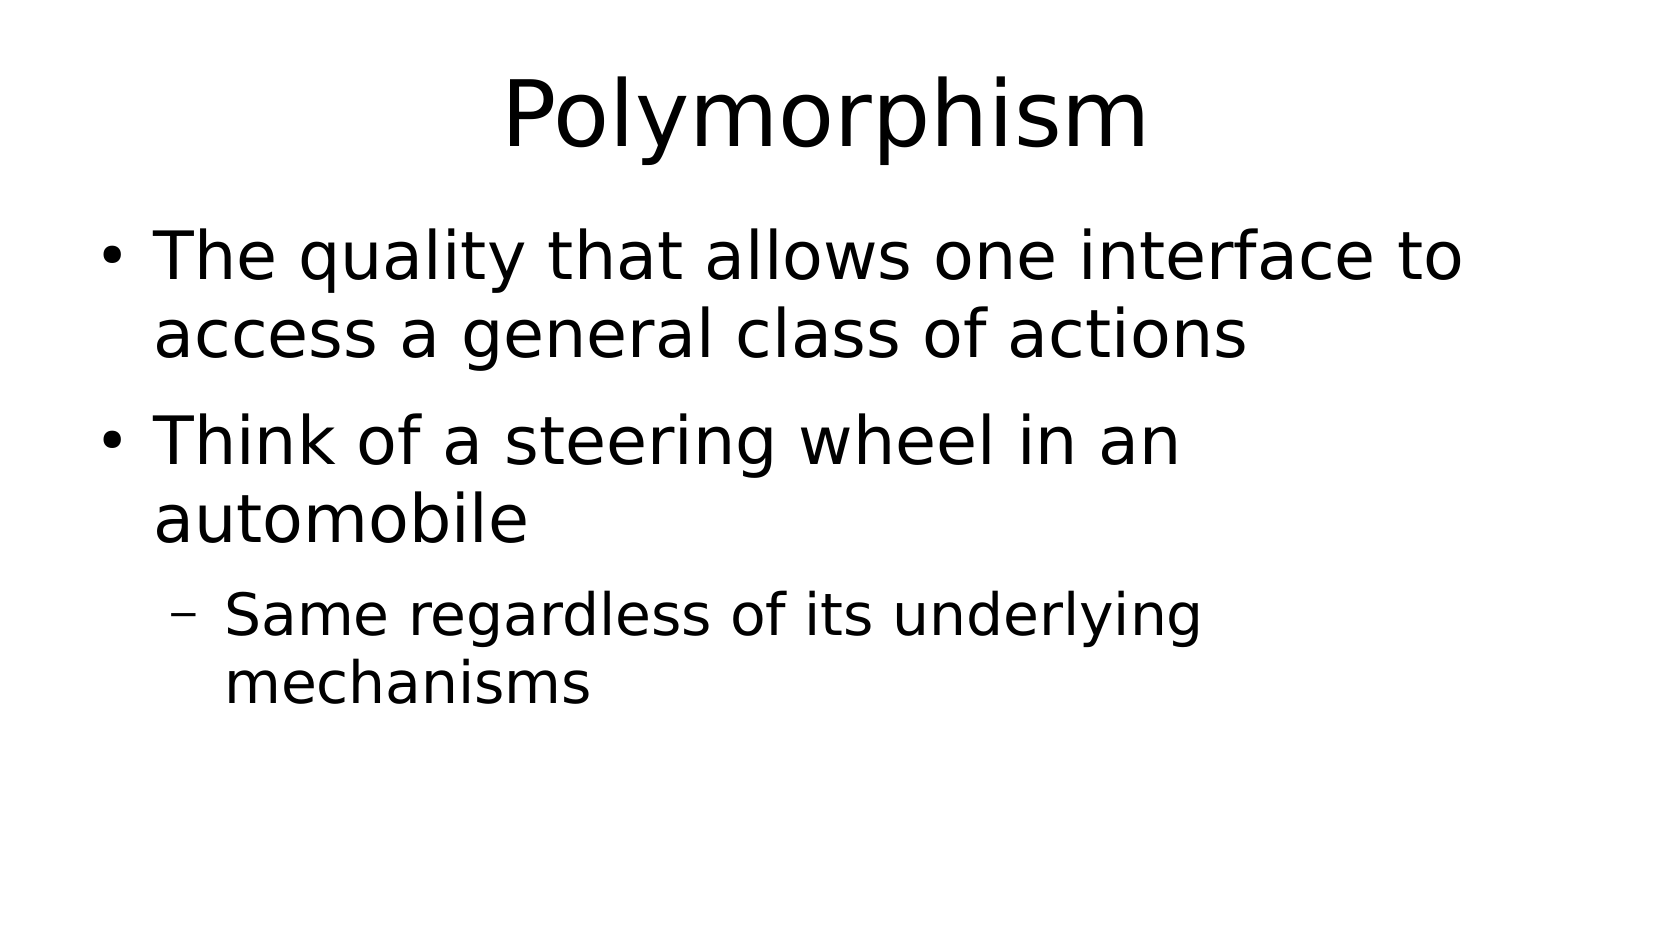

# Polymorphism
The quality that allows one interface to access a general class of actions
Think of a steering wheel in an automobile
Same regardless of its underlying mechanisms